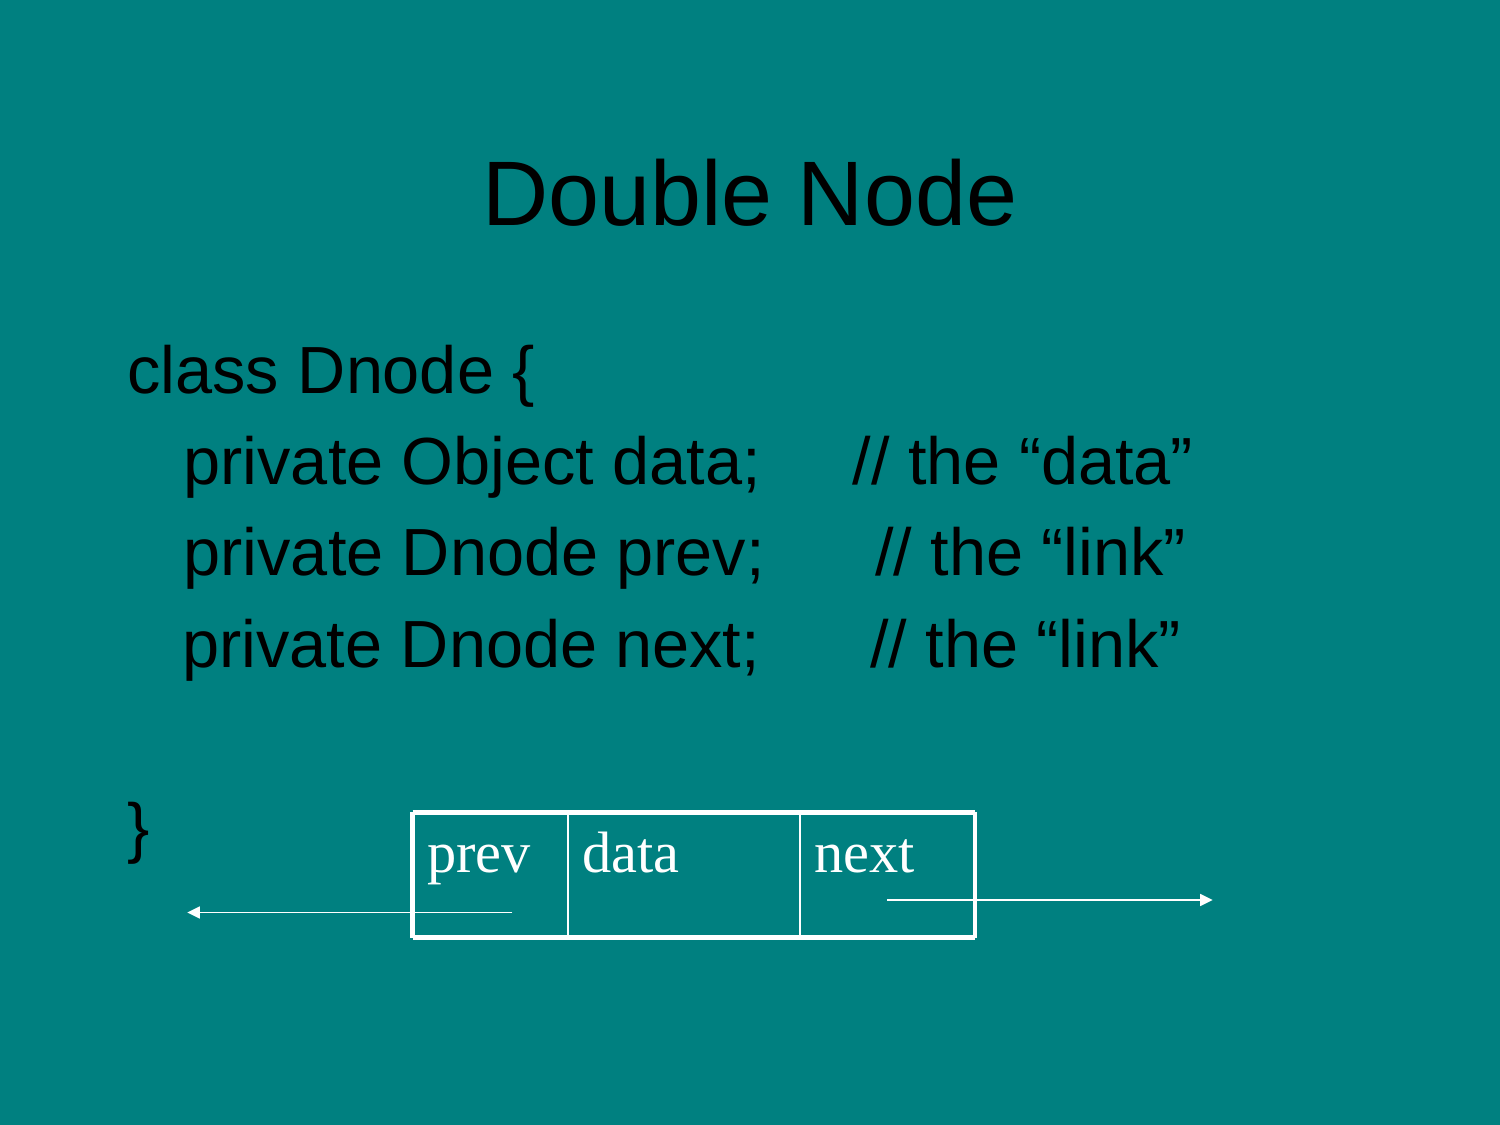

# Double Node
class Dnode {
	private Object data; // the “data”
	private Dnode prev; // the “link”
 private Dnode next; // the “link”
}
prev
data
next